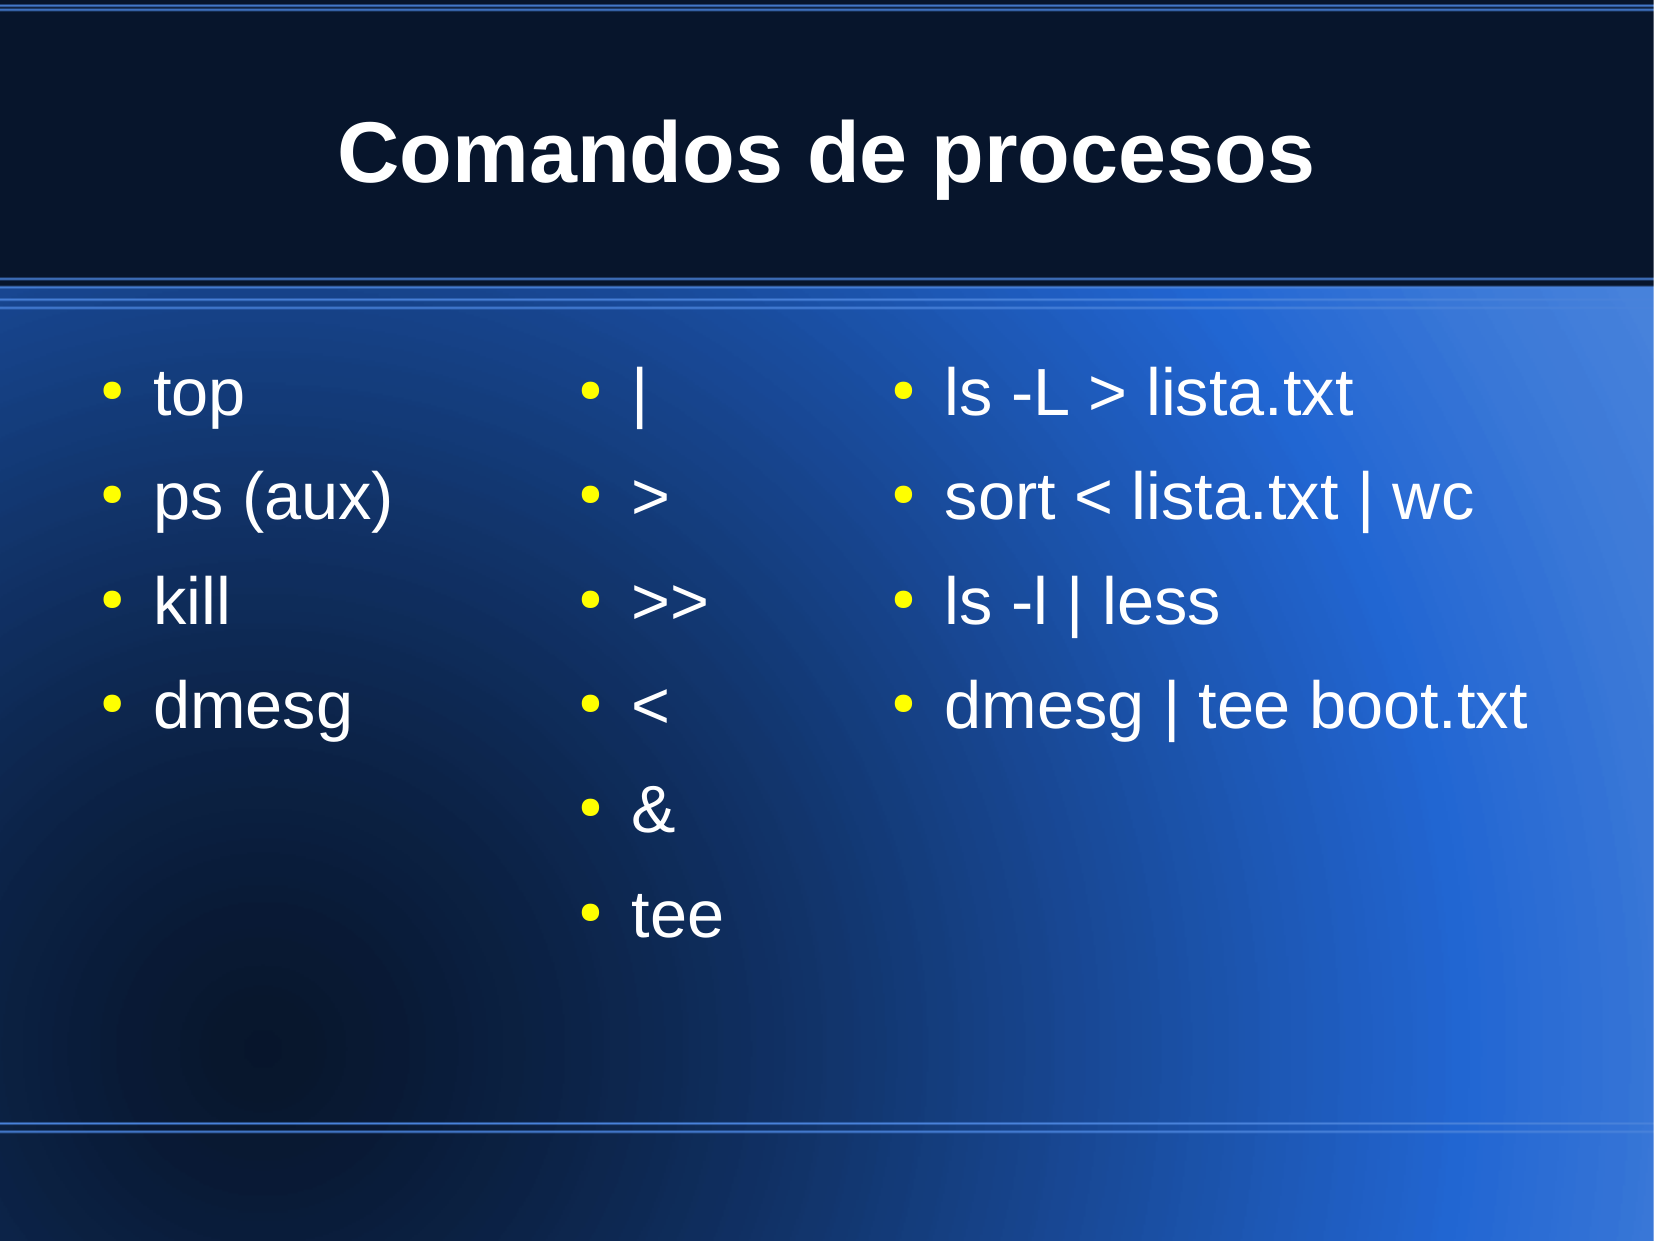

# Comandos de procesos
top
ps (aux)
kill
dmesg
|
>
>>
<
&
tee
ls -L > lista.txt
sort < lista.txt | wc
ls -l | less
dmesg | tee boot.txt